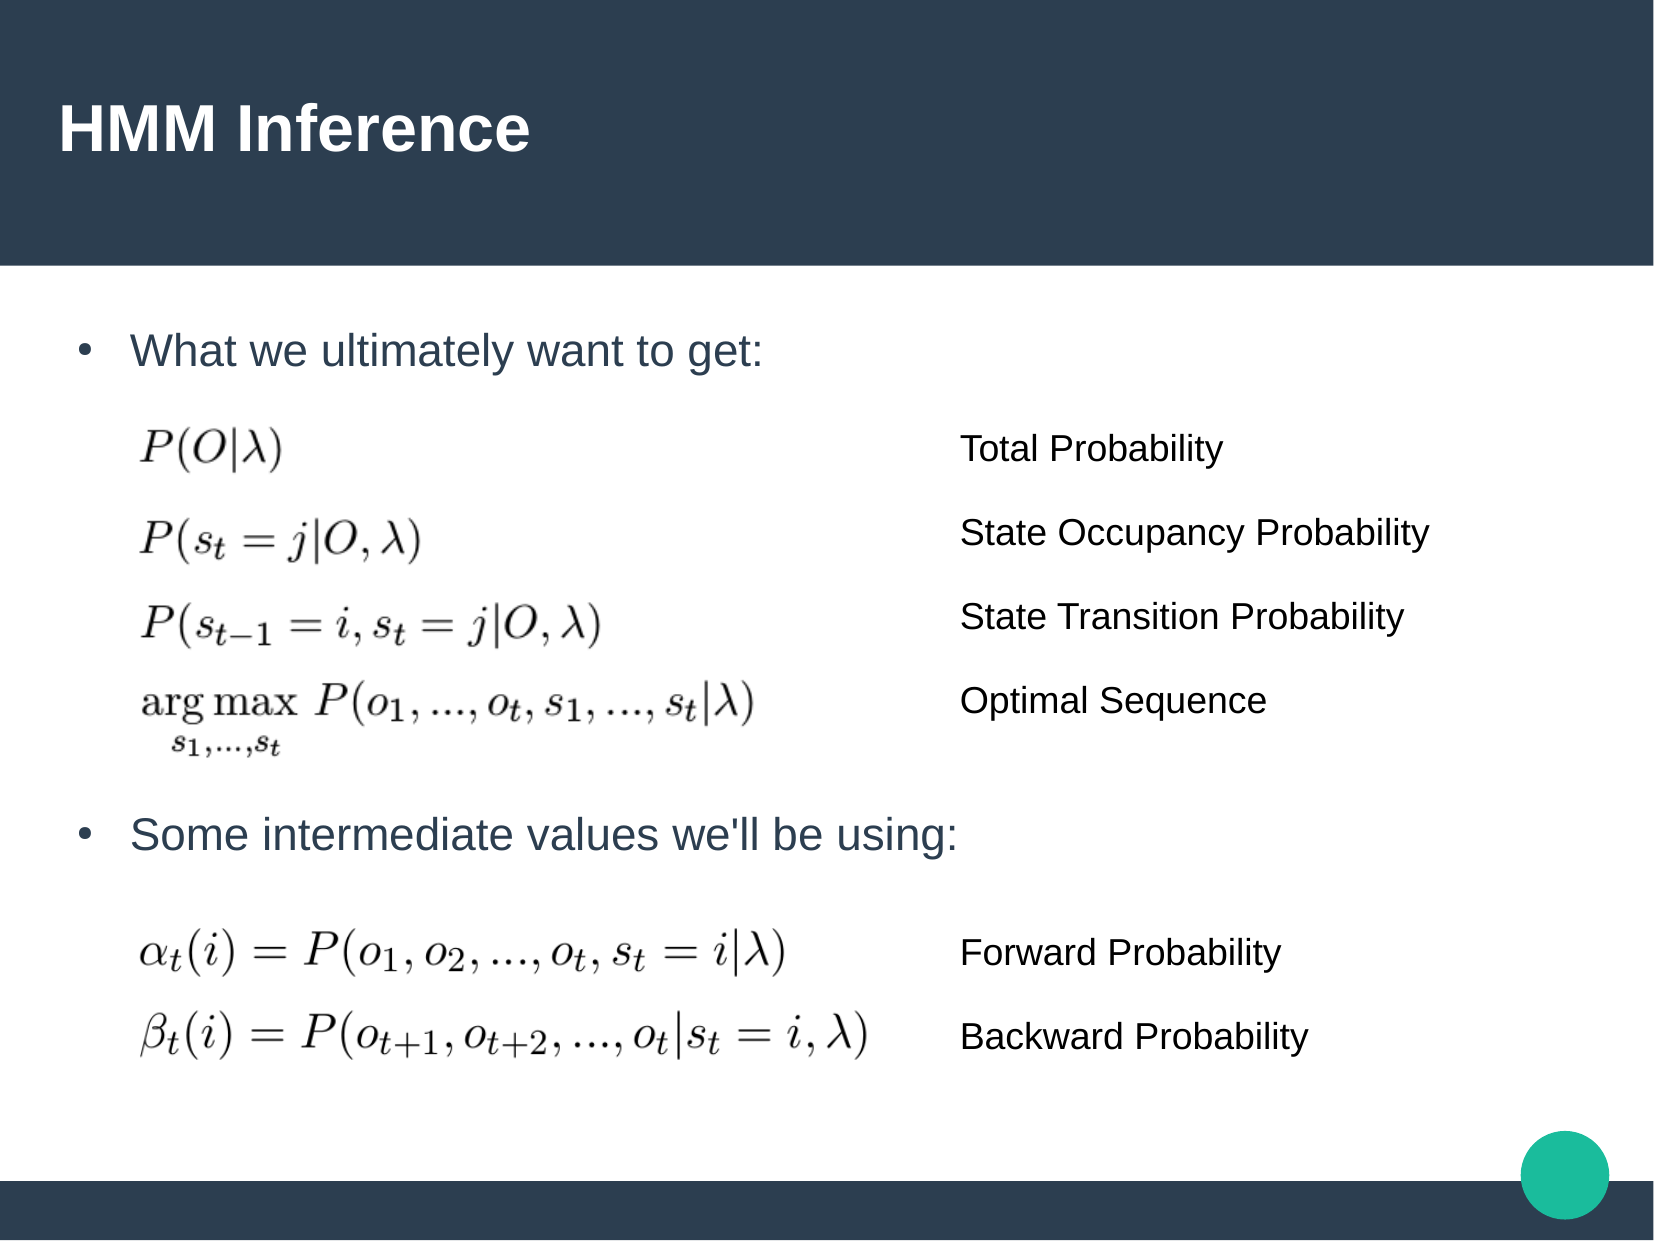

# HMM Inference
What we ultimately want to get:
Some intermediate values we'll be using:
Total Probability
State Occupancy Probability
State Transition Probability
Optimal Sequence
Forward Probability
Backward Probability